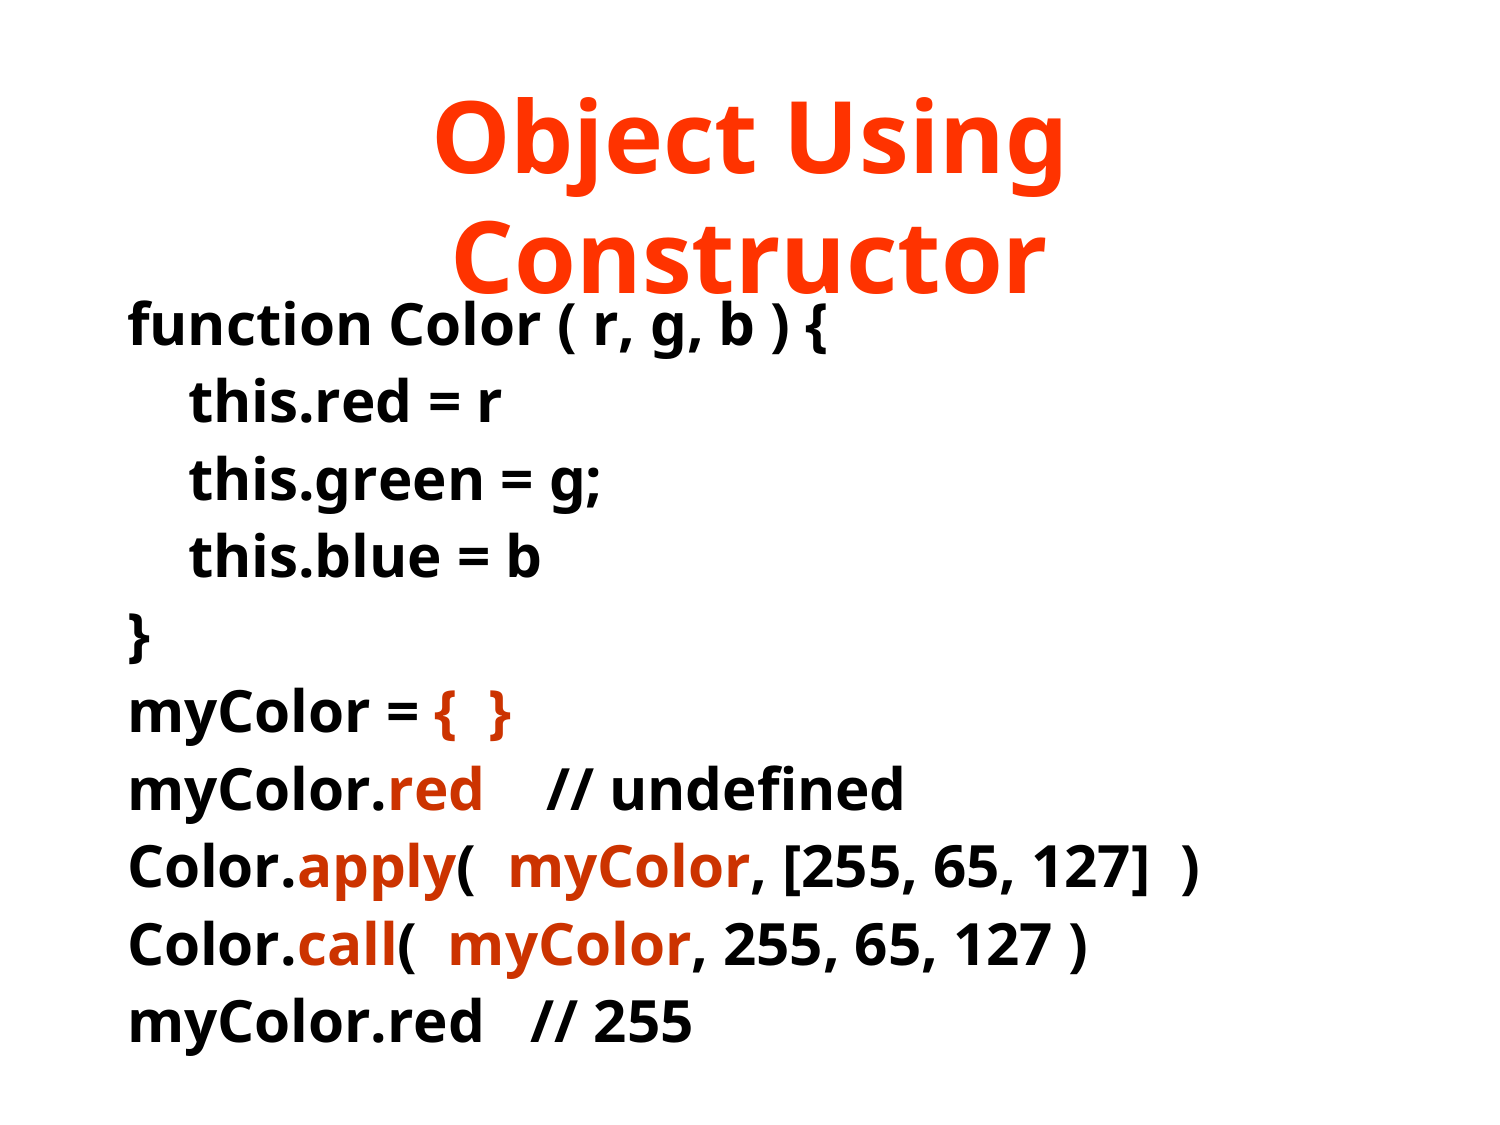

# Object Using Constructor
function Color ( r, g, b ) {
 this.red = r
 this.green = g;
 this.blue = b
}
myColor = { }
myColor.red // undefined
Color.apply( myColor, [255, 65, 127] )
Color.call( myColor, 255, 65, 127 )
myColor.red // 255